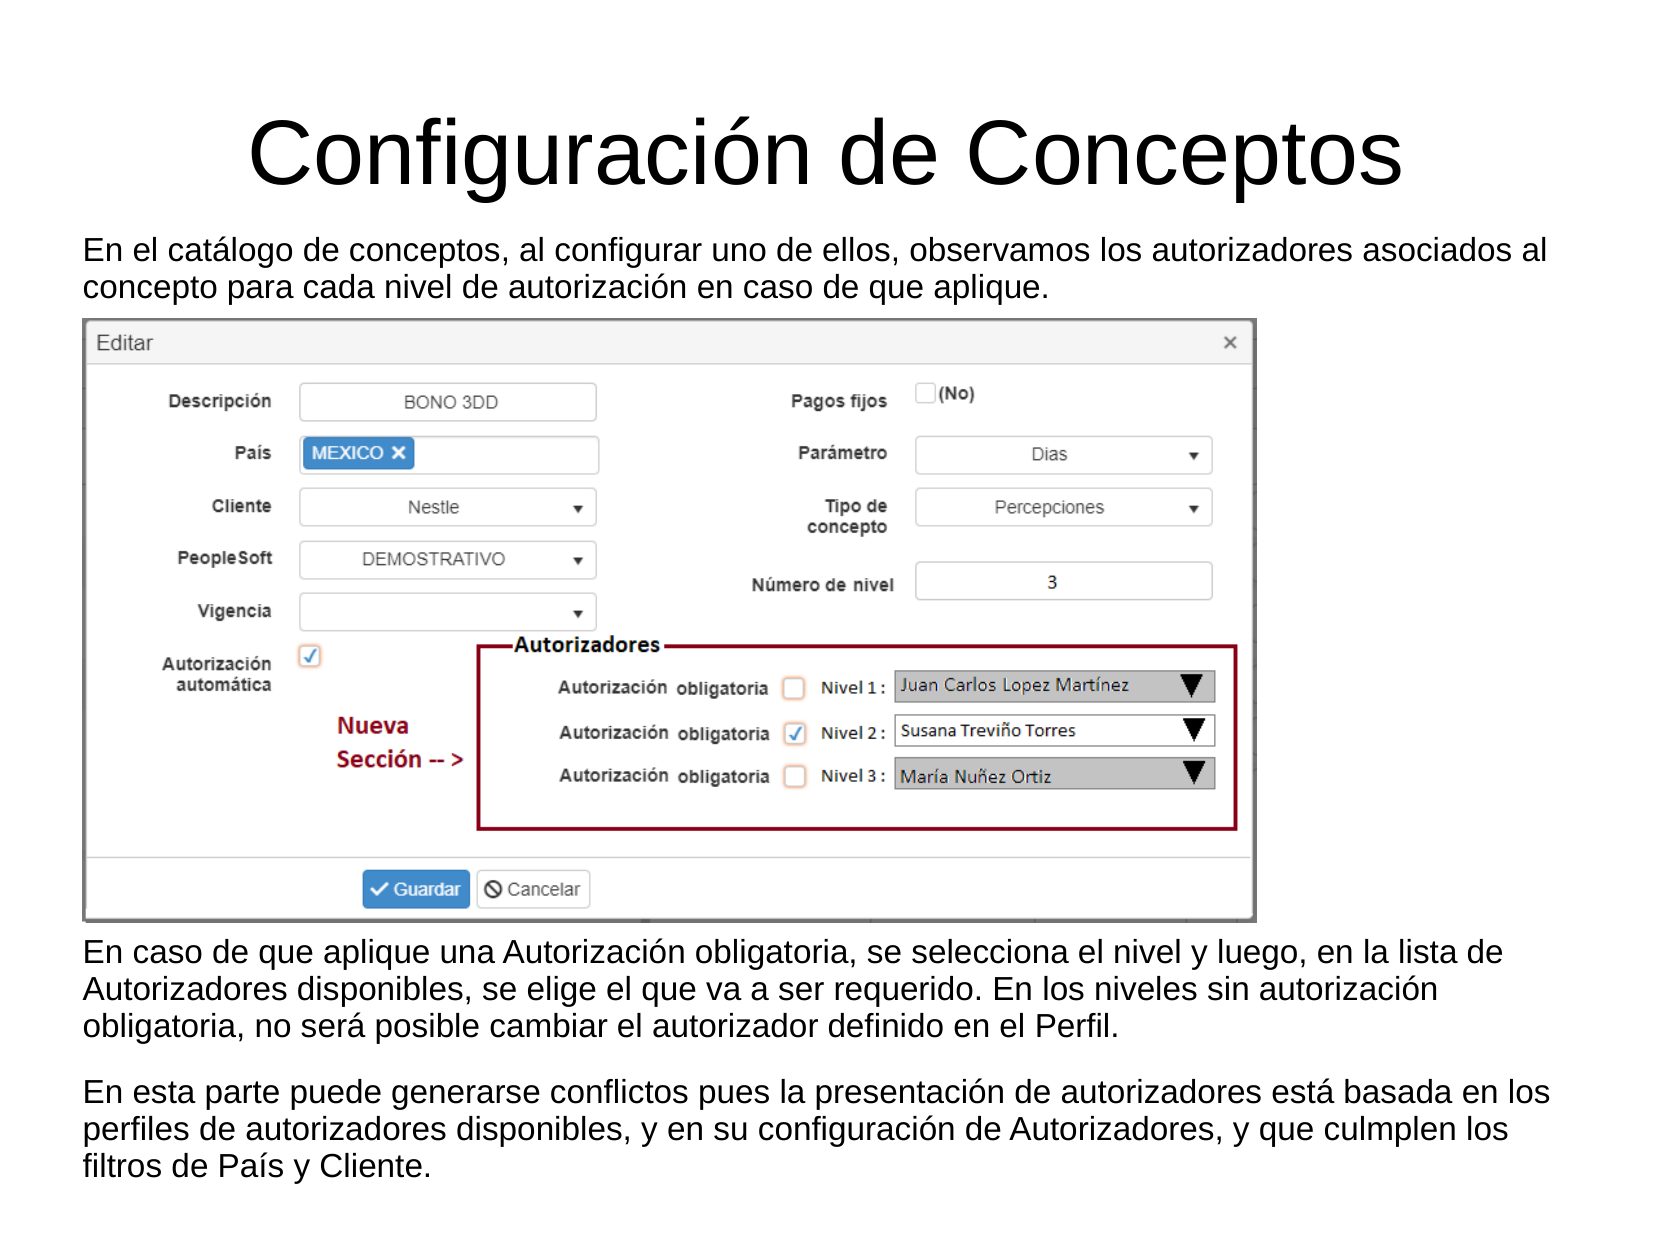

# Configuración de Conceptos
En el catálogo de conceptos, al configurar uno de ellos, observamos los autorizadores asociados al concepto para cada nivel de autorización en caso de que aplique.
En caso de que aplique una Autorización obligatoria, se selecciona el nivel y luego, en la lista de Autorizadores disponibles, se elige el que va a ser requerido. En los niveles sin autorización obligatoria, no será posible cambiar el autorizador definido en el Perfil.
En esta parte puede generarse conflictos pues la presentación de autorizadores está basada en los perfiles de autorizadores disponibles, y en su configuración de Autorizadores, y que culmplen los filtros de País y Cliente.